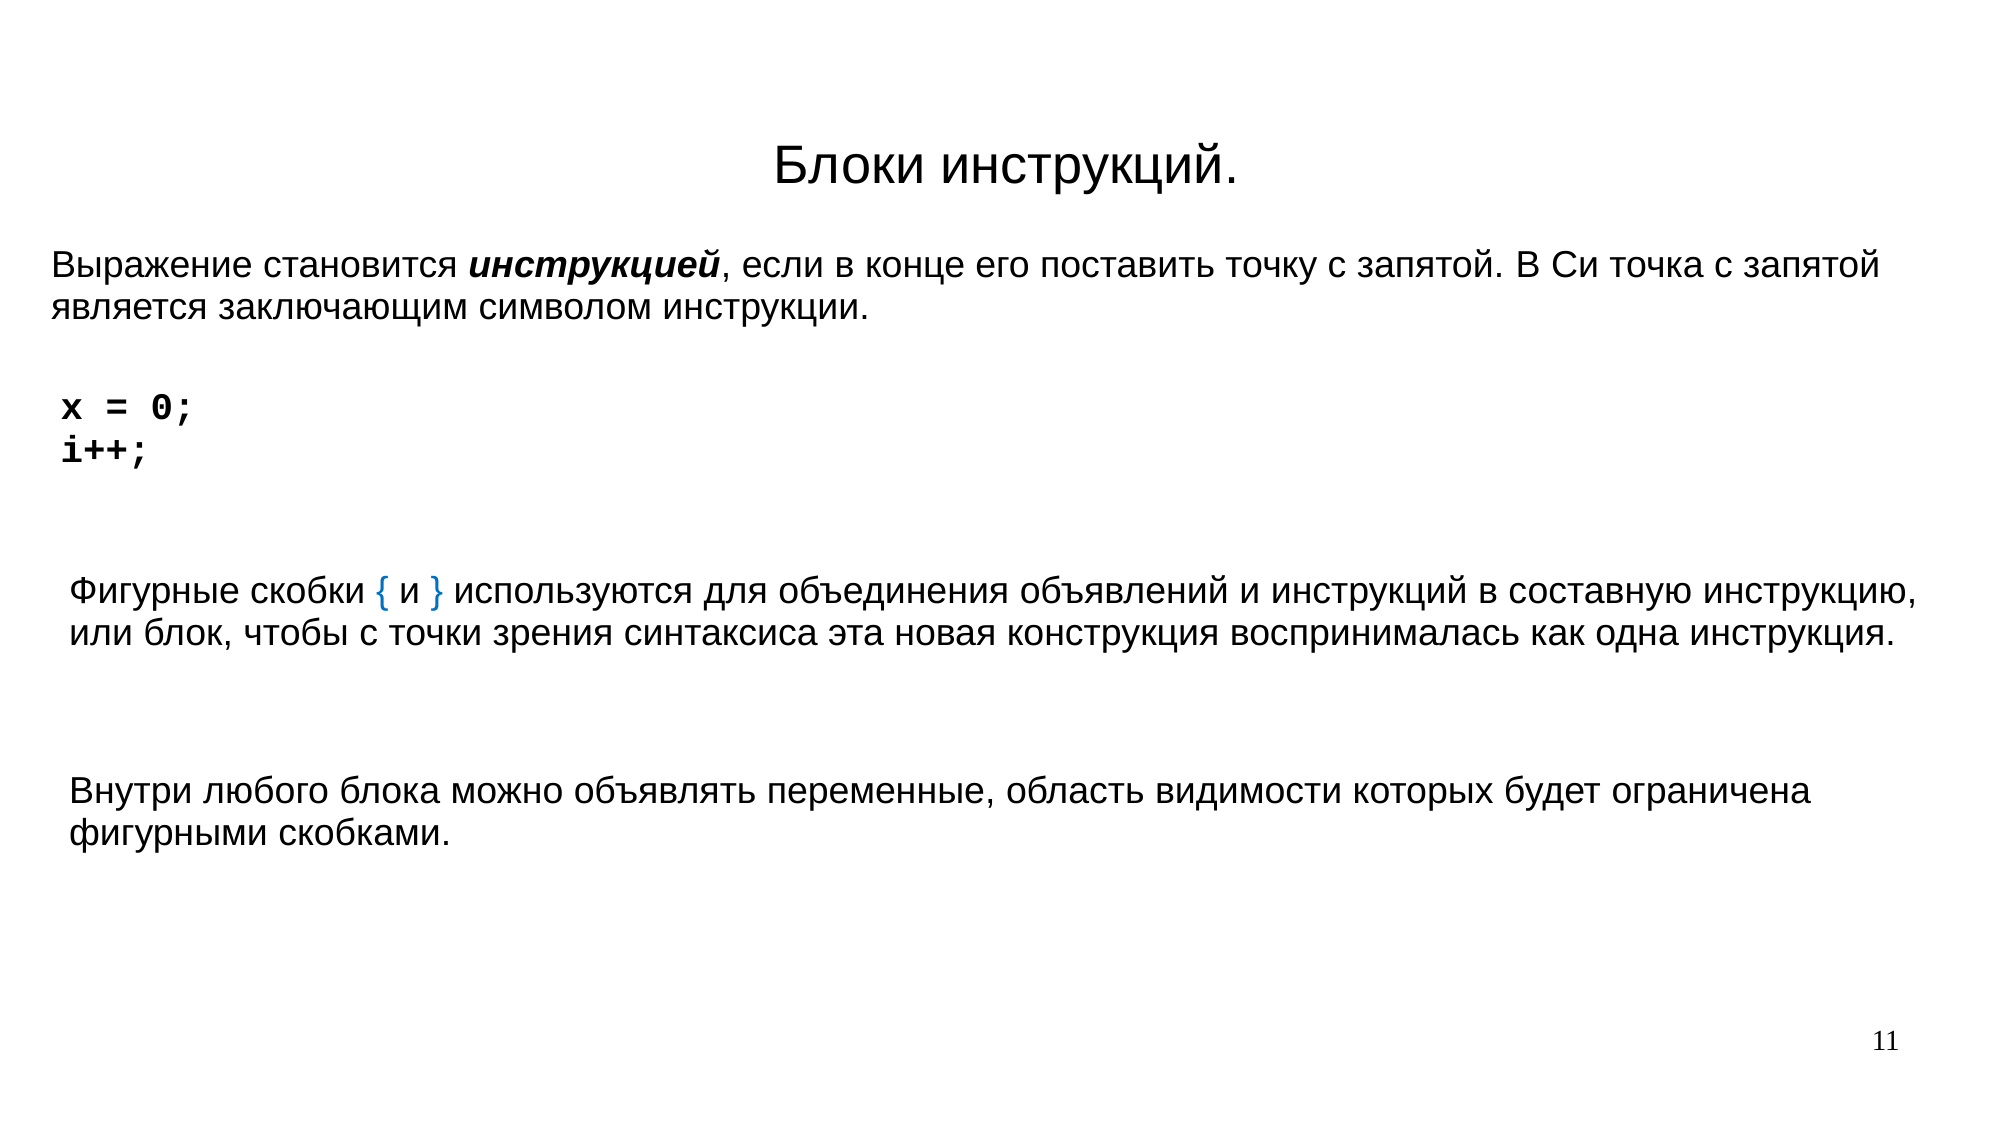

Блоки инструкций.
Выражение становится инструкцией, если в конце его поставить точку с запятой. В Си точка с запятой является заключающим символом инструкции.
x = 0;
i++;
Фигурные скобки { и } используются для объединения объявлений и инструкций в составную инструкцию, или блок, чтобы с точки зрения синтаксиса эта новая конструкция воспринималась как одна инструкция.
Внутри любого блока можно объявлять переменные, область видимости которых будет ограничена фигурными скобками.
11